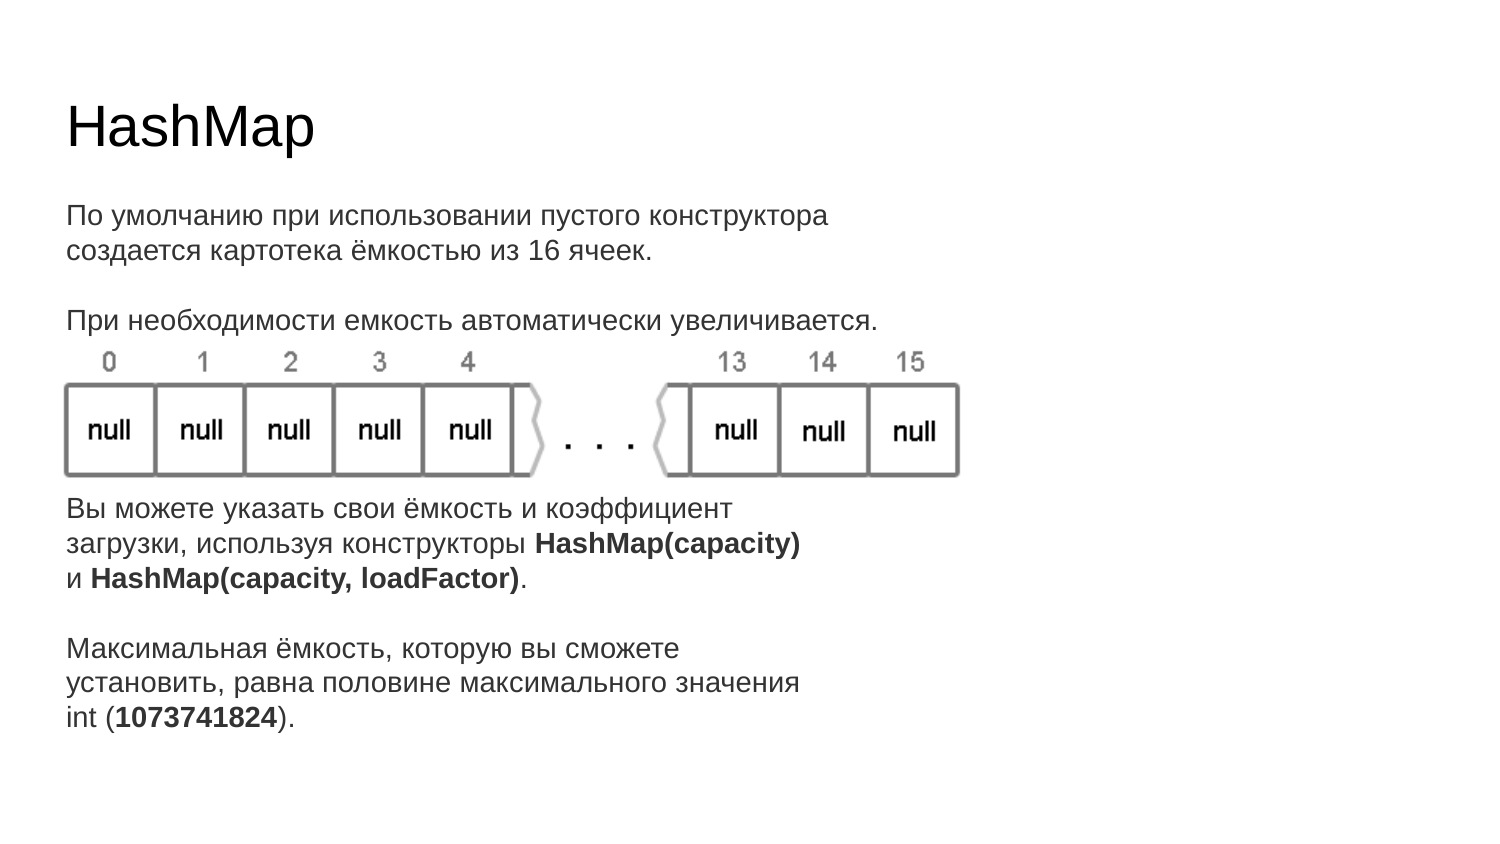

# HashMap
По умолчанию при использовании пустого конструктора создается картотека ёмкостью из 16 ячеек.
При необходимости емкость автоматически увеличивается.
Вы можете указать свои ёмкость и коэффициент загрузки, используя конструкторы HashMap(capacity) и HashMap(capacity, loadFactor).
Максимальная ёмкость, которую вы сможете установить, равна половине максимального значения int (1073741824).